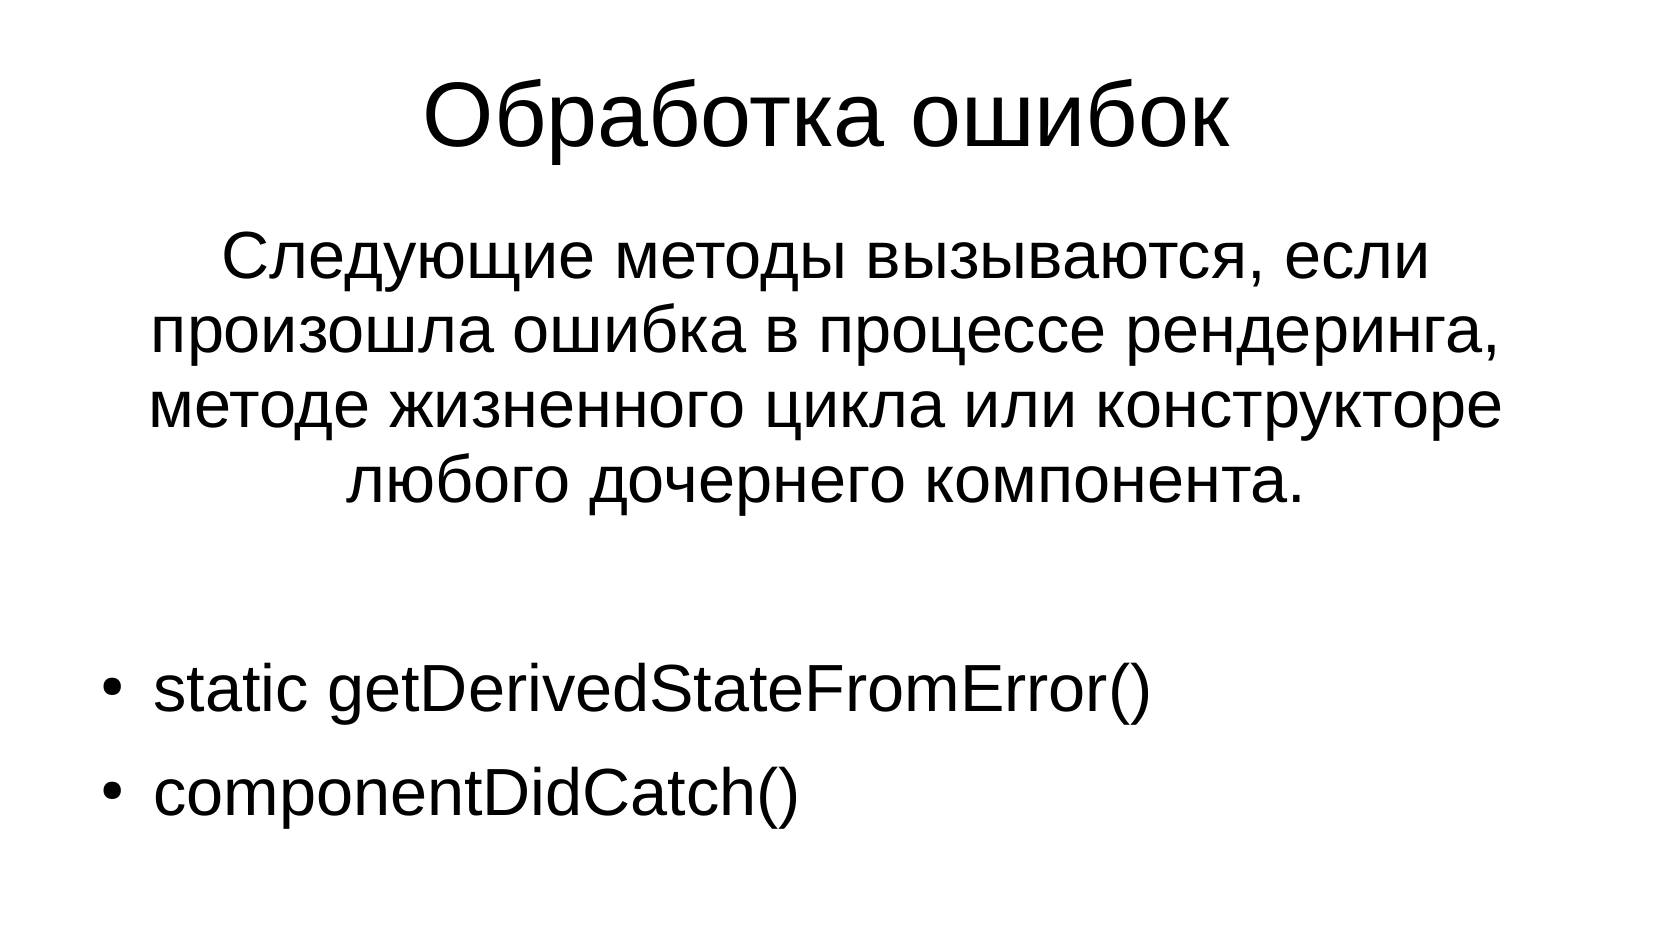

# Обработка ошибок
Следующие методы вызываются, если произошла ошибка в процессе рендеринга, методе жизненного цикла или конструкторе любого дочернего компонента.
static getDerivedStateFromError()
componentDidCatch()